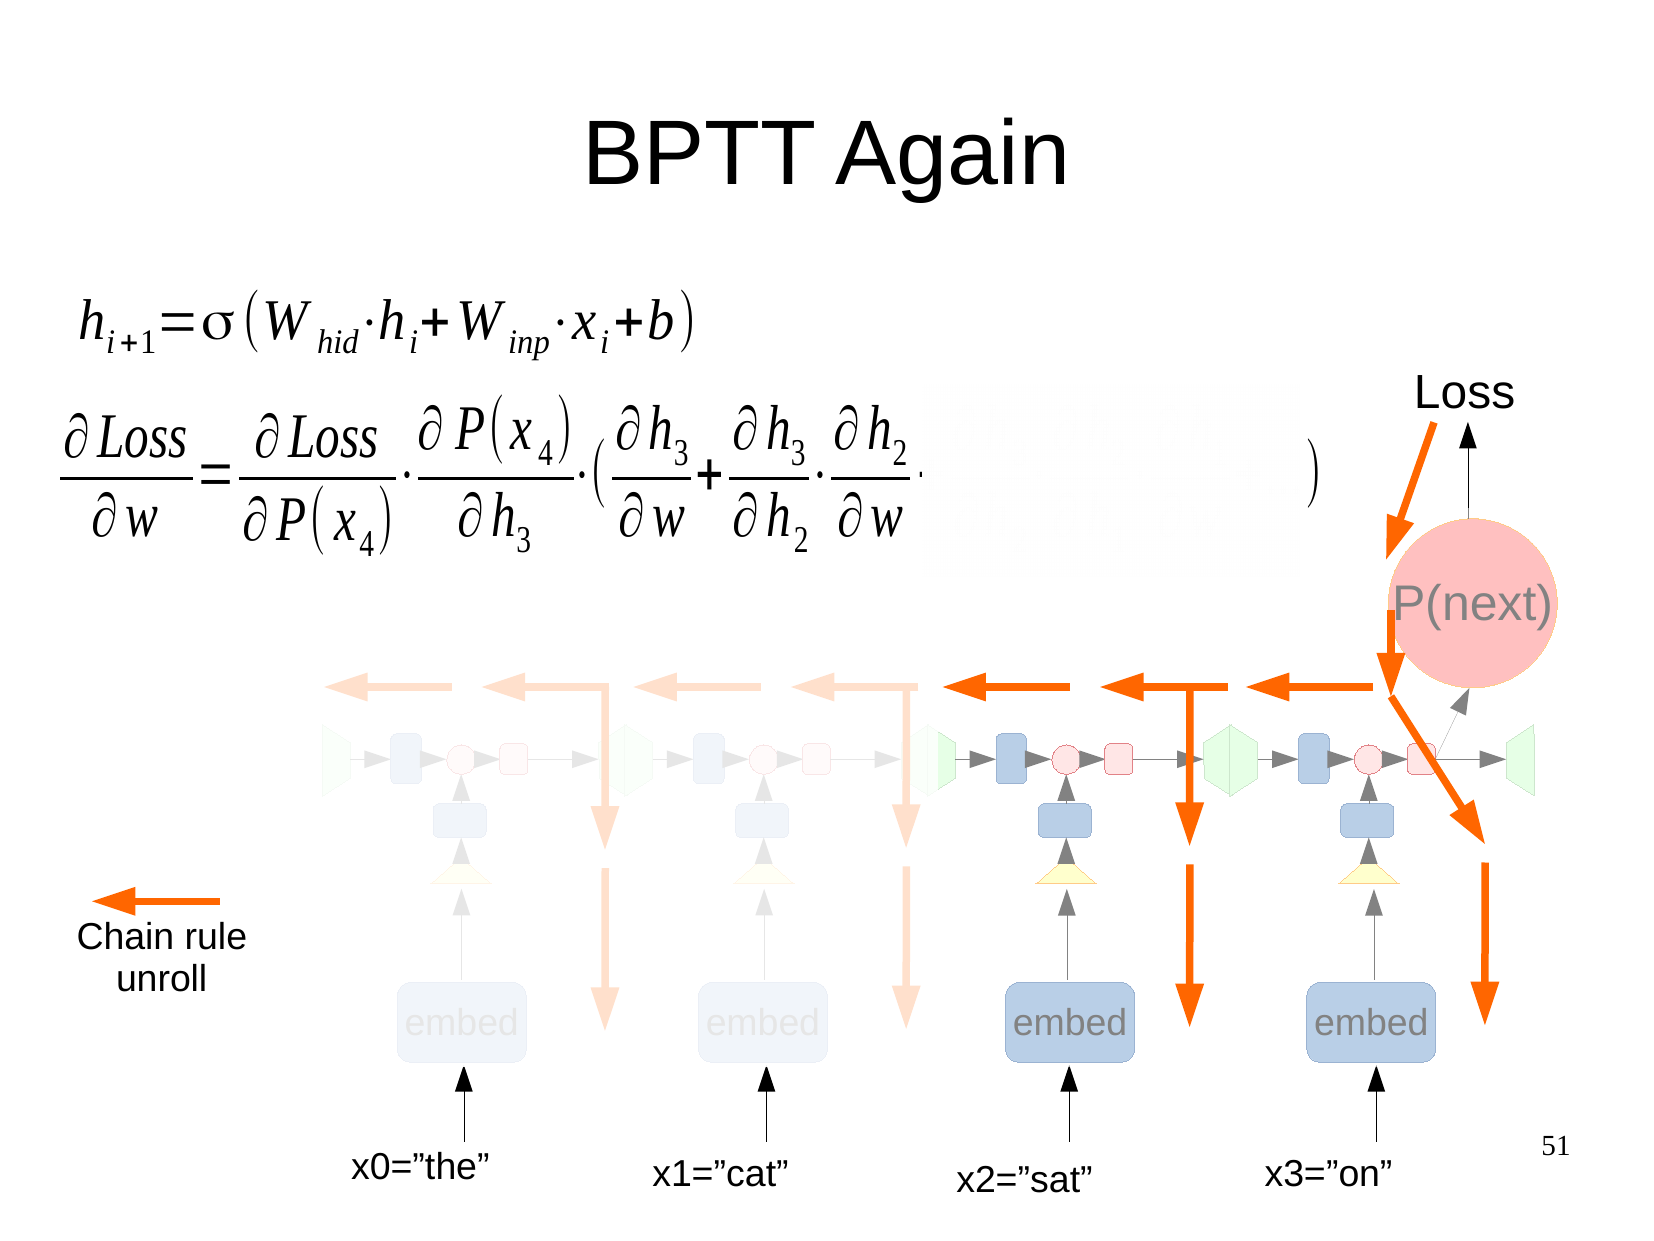

# BPTT Again
Loss
P(next)
Chain rule
unroll
embed
embed
embed
embed
51
x0=”the”
x1=”cat”
x3=”on”
x2=”sat”